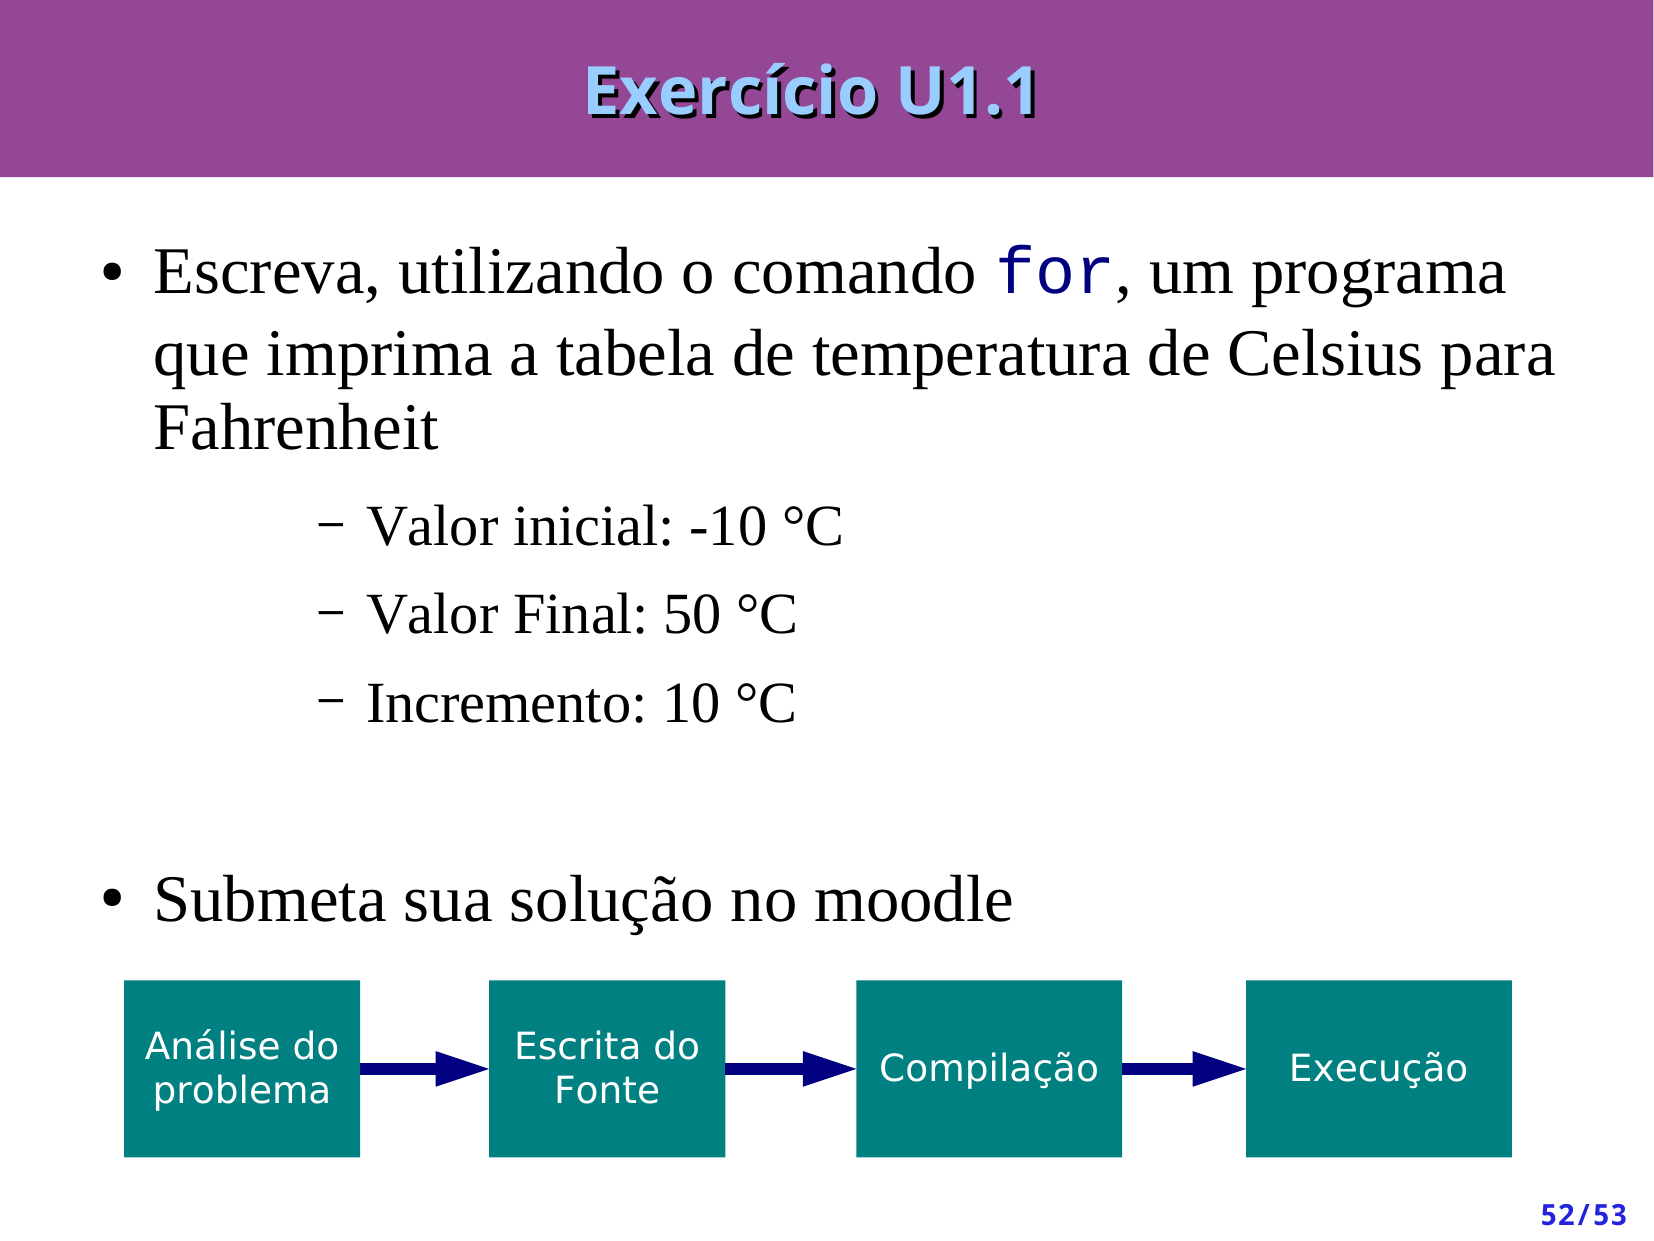

# Exercício U1.1
Escreva, utilizando o comando for, um programa que imprima a tabela de temperatura de Celsius para Fahrenheit
Valor inicial: -10 °C
Valor Final: 50 °C
Incremento: 10 °C
Submeta sua solução no moodle
Análise do problema
Escrita do Fonte
Compilação
Execução
52